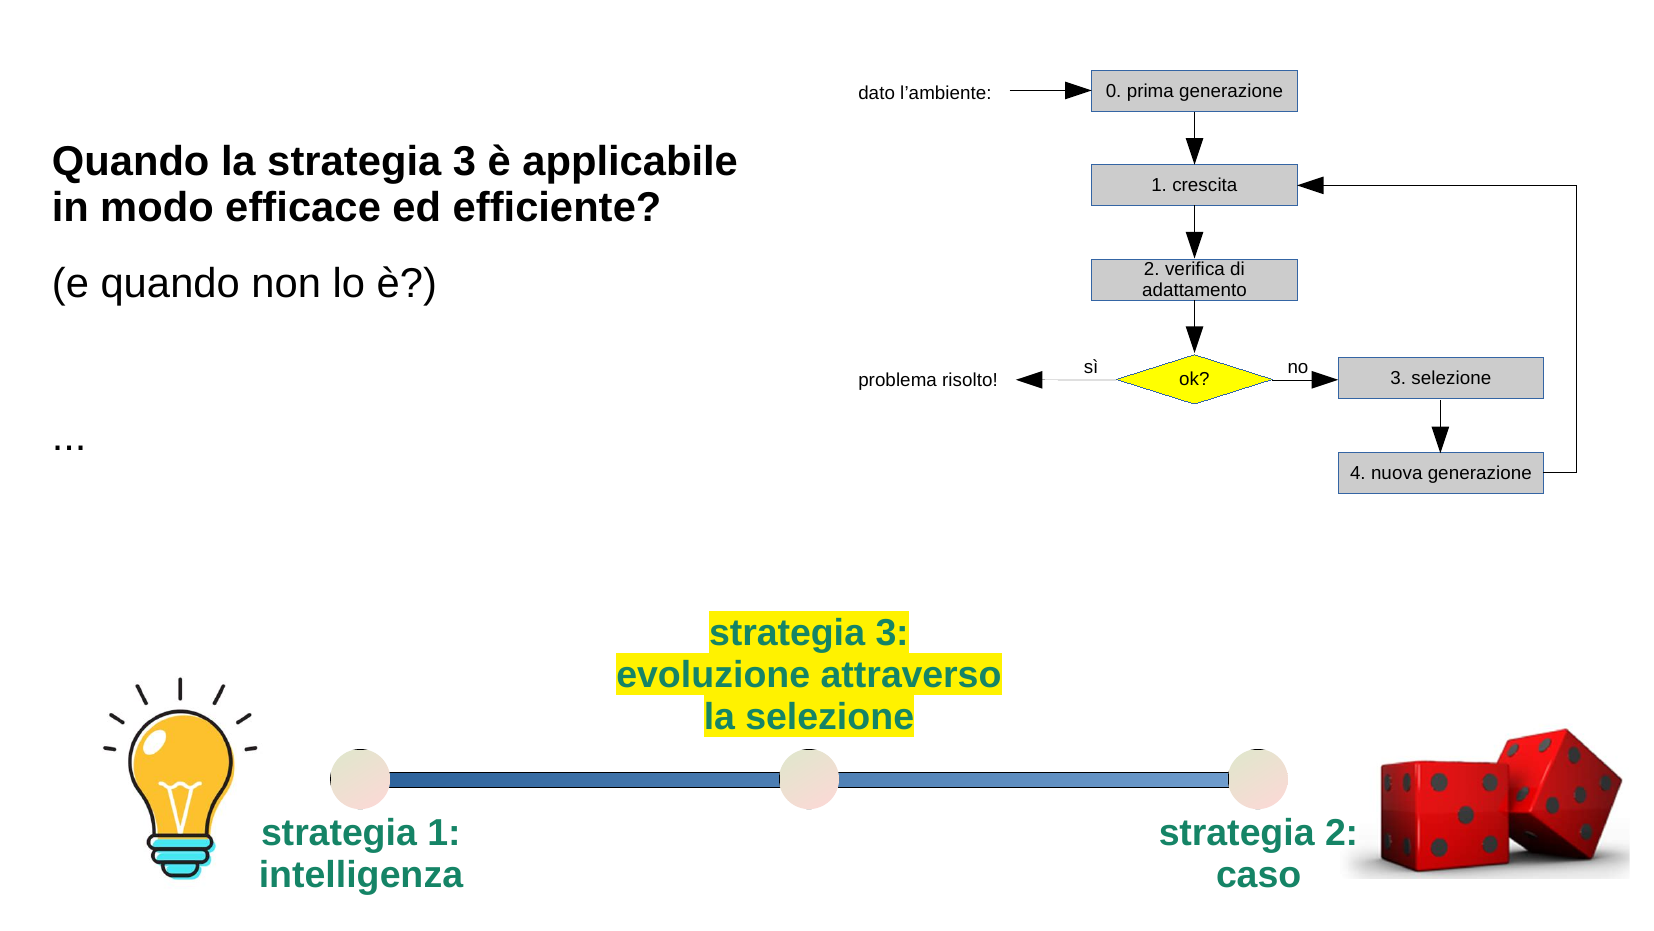

0. prima generazione
dato l’ambiente:
# Quando la strategia 3 è applicabile in modo efficace ed efficiente?
(e quando non lo è?)
...
1. crescita
2. verifica di
adattamento
sì
no
ok?
3. selezione
problema risolto!
4. nuova generazione
strategia 3:
evoluzione attraverso la selezione
strategia 1:
intelligenza
strategia 2:
caso